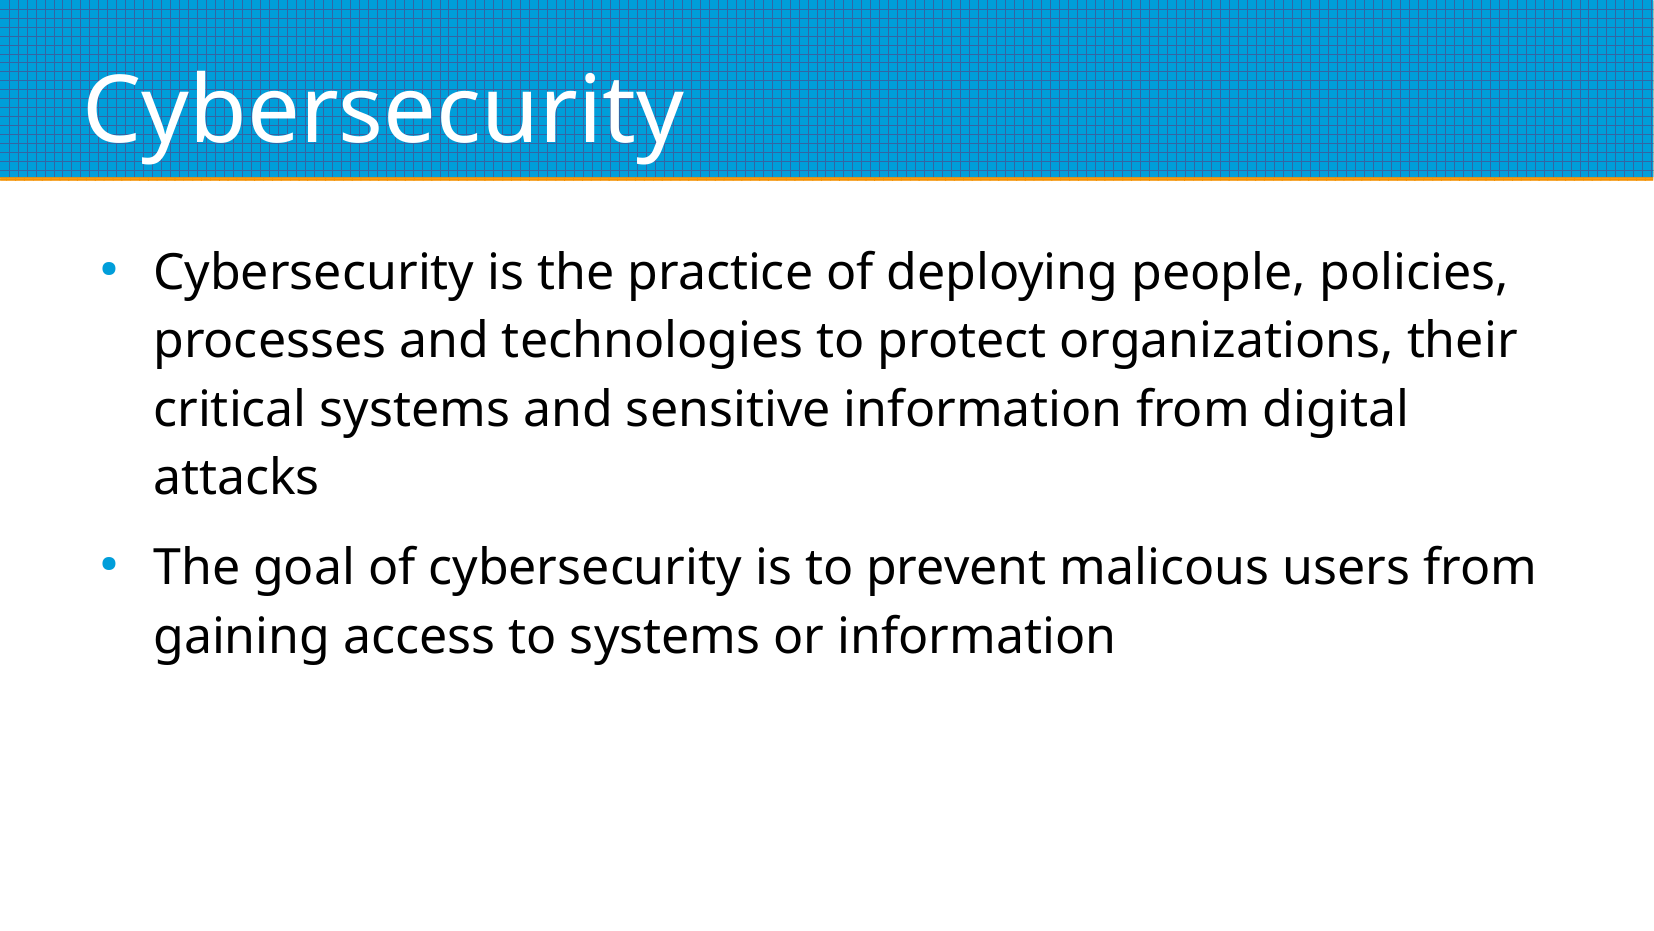

# Cybersecurity
Cybersecurity is the practice of deploying people, policies, processes and technologies to protect organizations, their critical systems and sensitive information from digital attacks
The goal of cybersecurity is to prevent malicous users from gaining access to systems or information